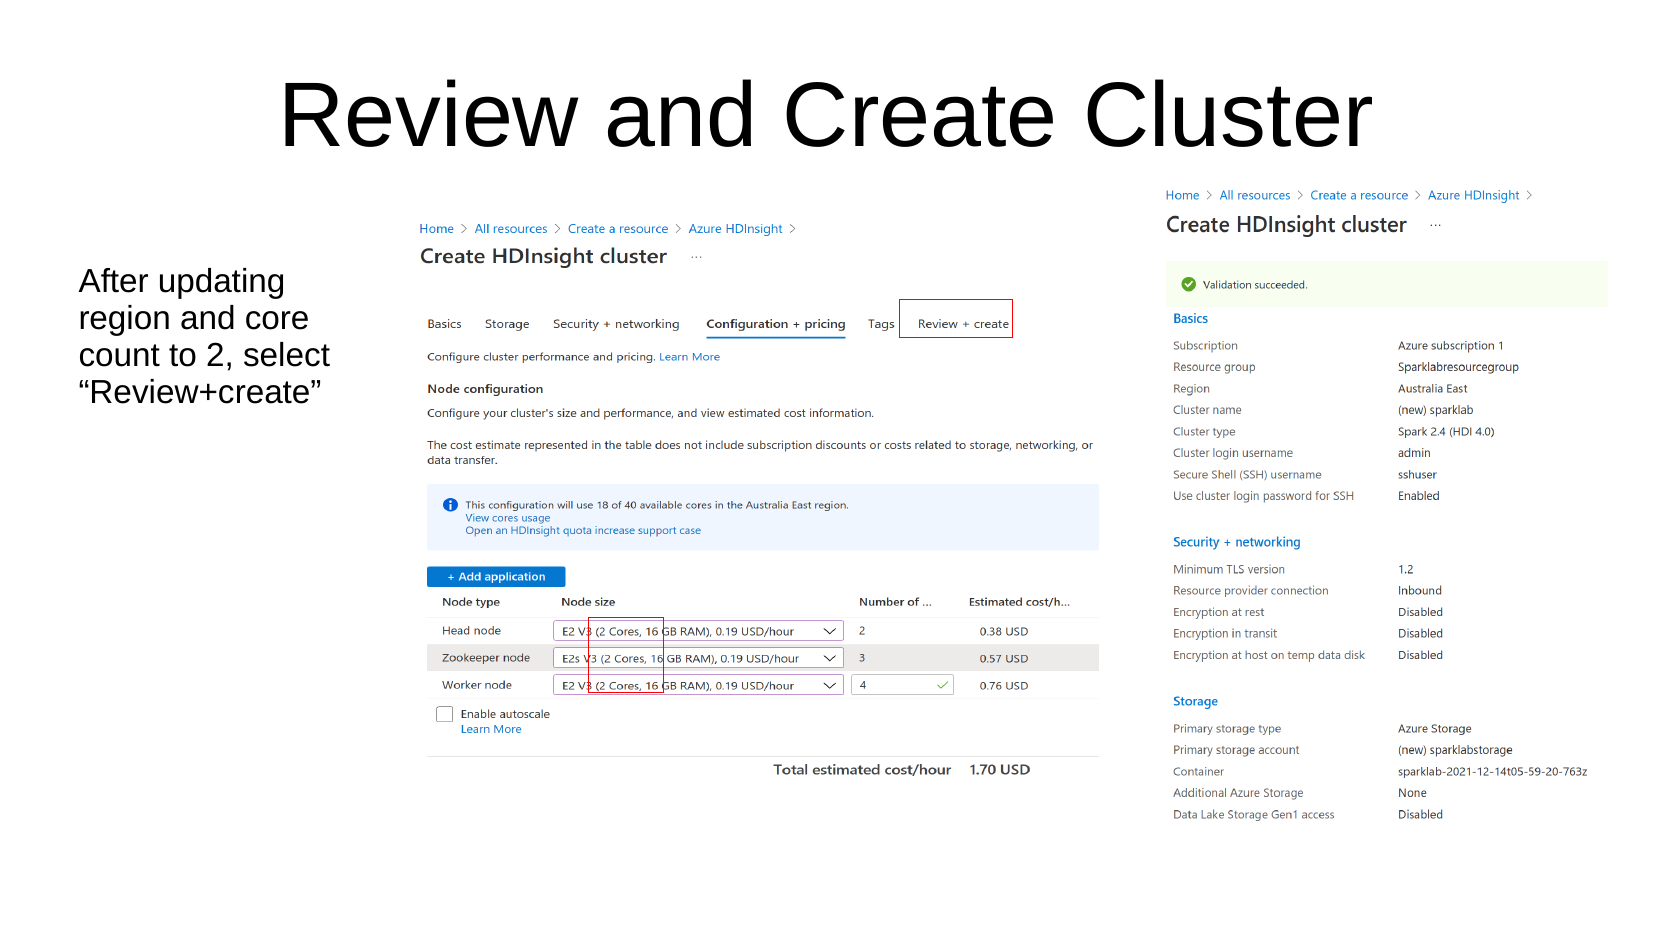

# Review and Create Cluster
After updating region and core count to 2, select “Review+create”